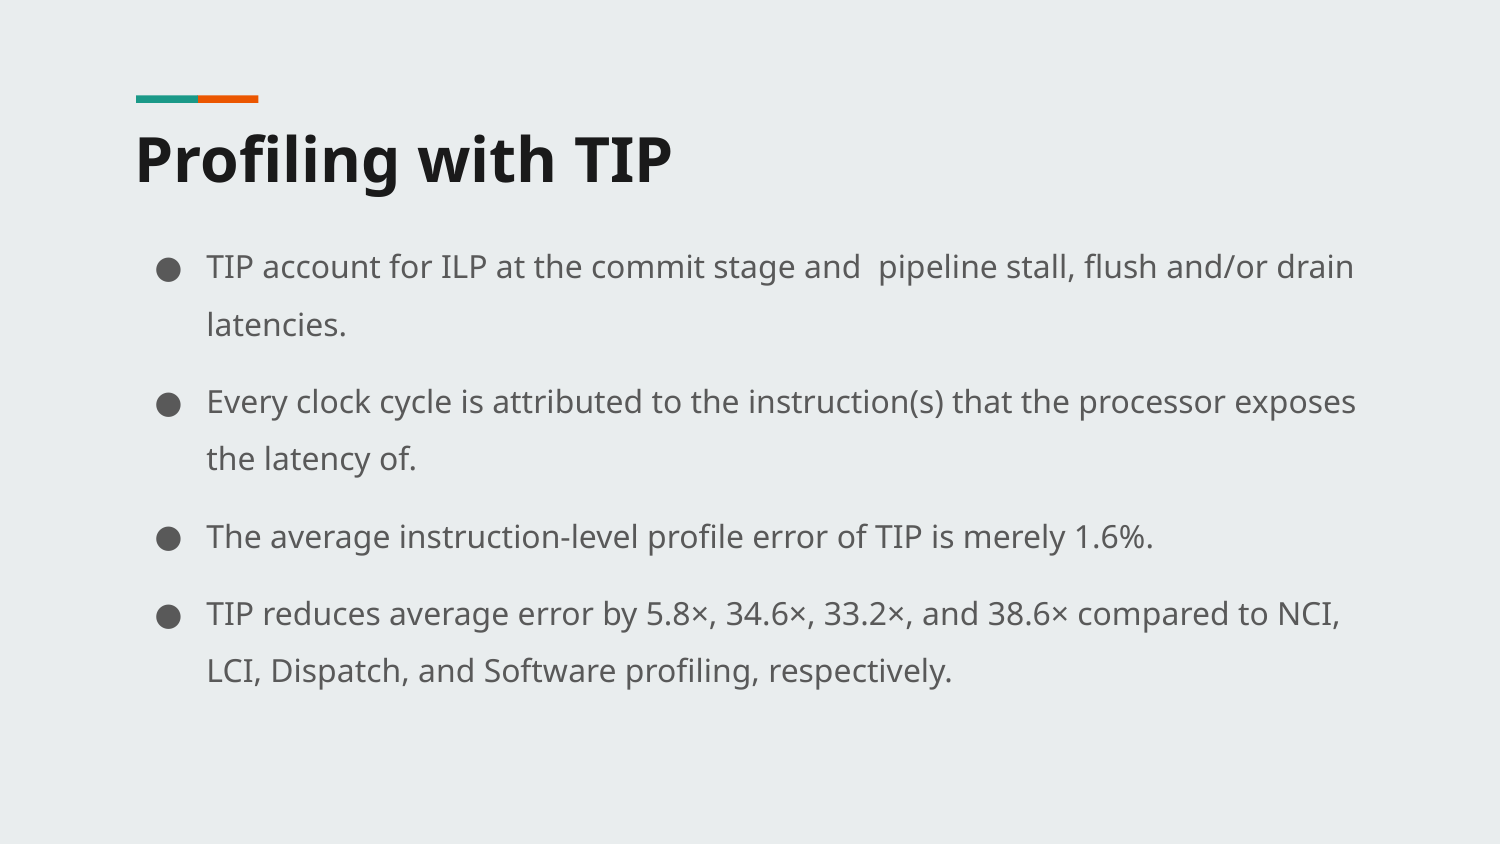

Profiling with TIP
TIP account for ILP at the commit stage and pipeline stall, flush and/or drain latencies.
Every clock cycle is attributed to the instruction(s) that the processor exposes the latency of.
The average instruction-level profile error of TIP is merely 1.6%.
TIP reduces average error by 5.8×, 34.6×, 33.2×, and 38.6× compared to NCI, LCI, Dispatch, and Software profiling, respectively.